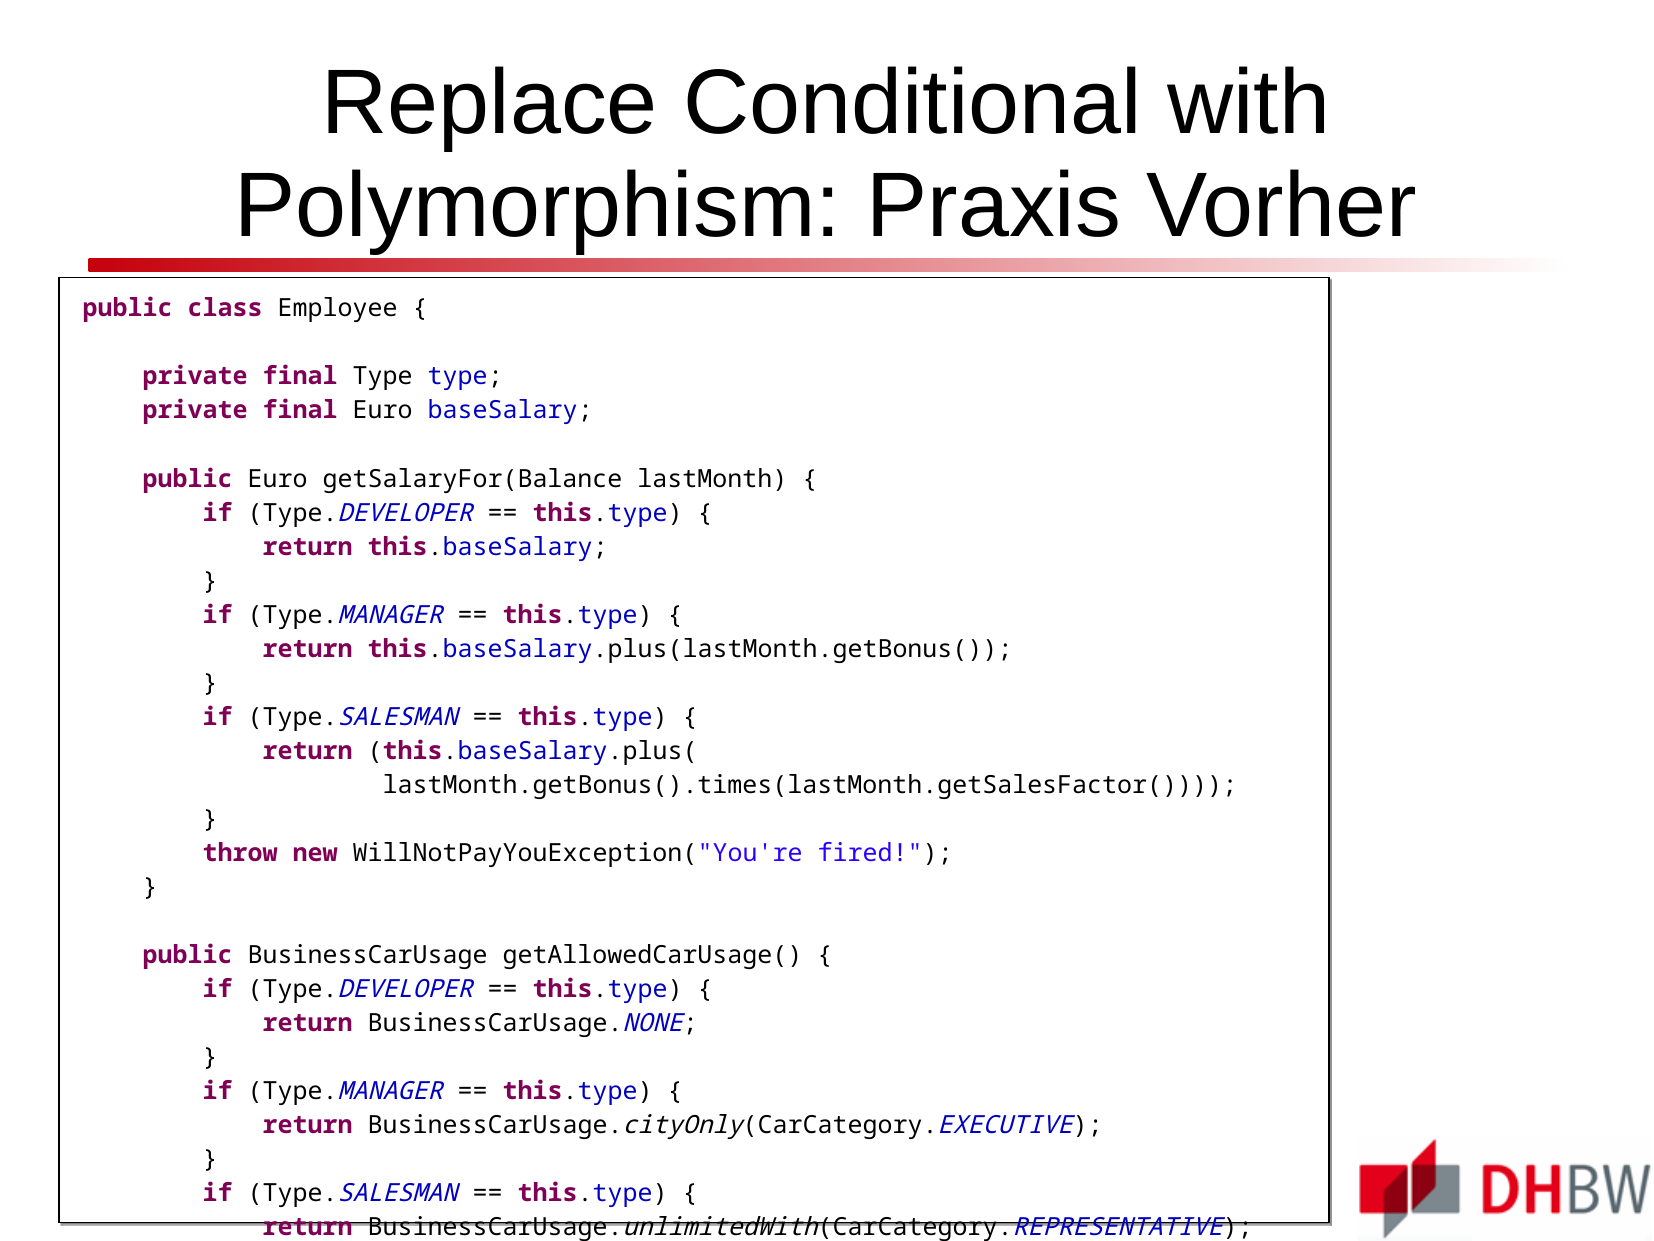

# Replace Conditional with Polymorphism: Praxis Vorher
public class Employee {
 private final Type type;
 private final Euro baseSalary;
 public Euro getSalaryFor(Balance lastMonth) {
 if (Type.DEVELOPER == this.type) {
 return this.baseSalary;
 }
 if (Type.MANAGER == this.type) {
 return this.baseSalary.plus(lastMonth.getBonus());
 }
 if (Type.SALESMAN == this.type) {
 return (this.baseSalary.plus(
 lastMonth.getBonus().times(lastMonth.getSalesFactor())));
 }
 throw new WillNotPayYouException("You're fired!");
 }
 public BusinessCarUsage getAllowedCarUsage() {
 if (Type.DEVELOPER == this.type) {
 return BusinessCarUsage.NONE;
 }
 if (Type.MANAGER == this.type) {
 return BusinessCarUsage.cityOnly(CarCategory.EXECUTIVE);
 }
 if (Type.SALESMAN == this.type) {
 return BusinessCarUsage.unlimitedWith(CarCategory.REPRESENTATIVE);
 }
 return BusinessCarUsage.NONE;
 }
 protected enum Type {
 DEVELOPER,
 MANAGER,
 SALESMAN;
 }
}